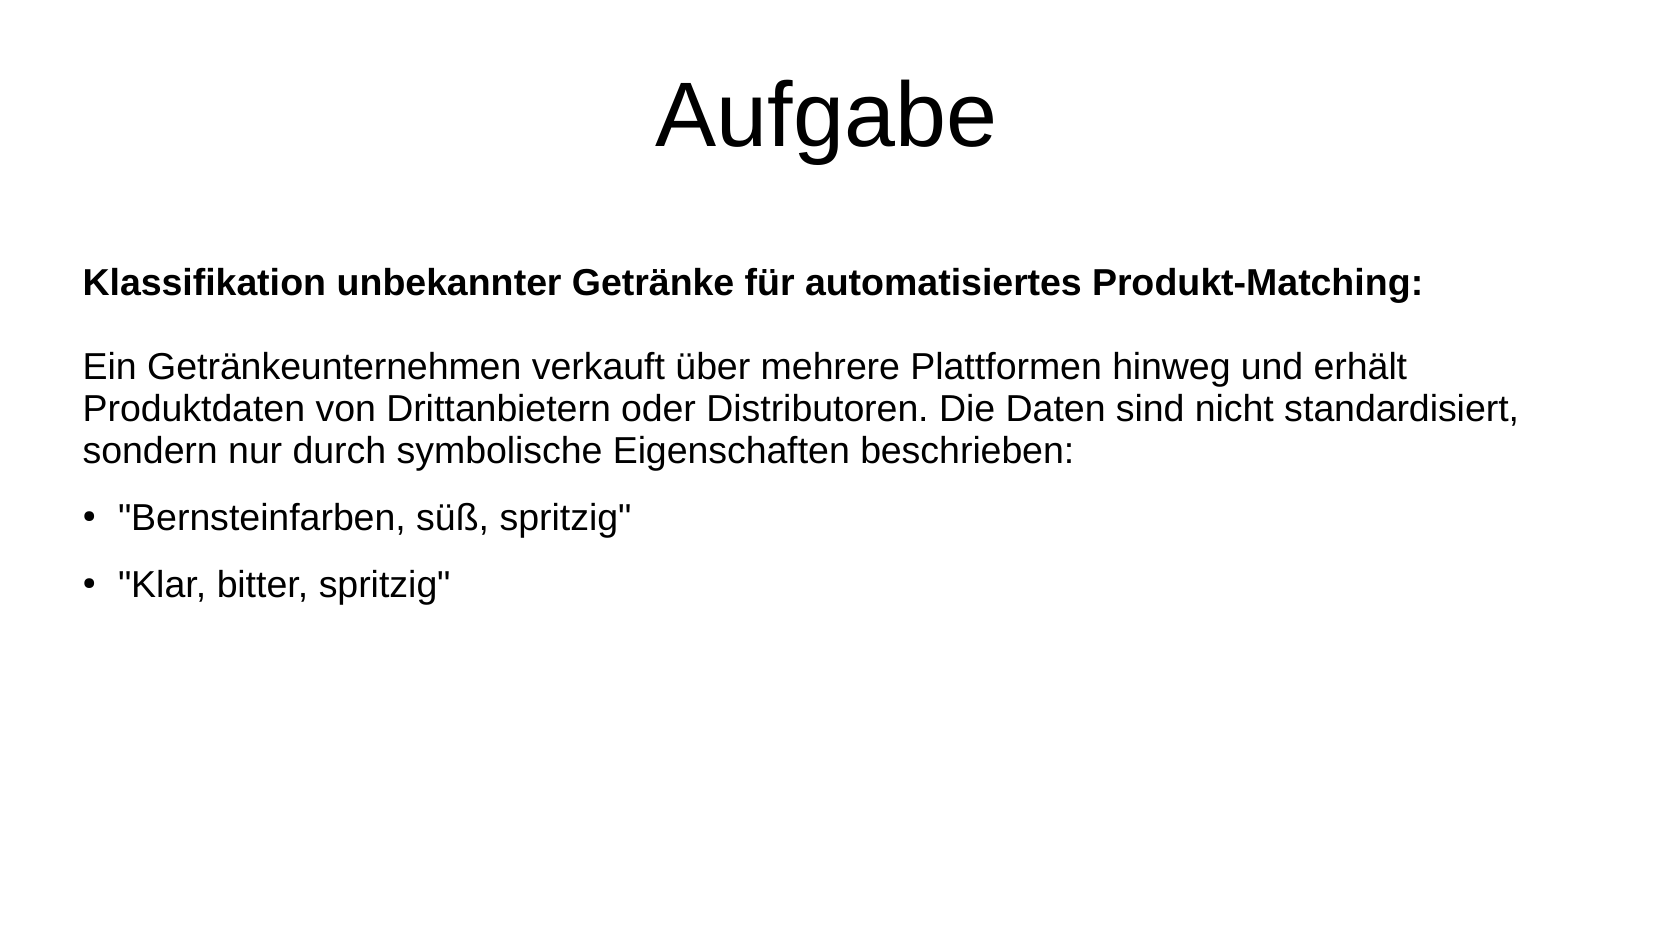

# Aufgabe
Klassifikation unbekannter Getränke für automatisiertes Produkt-Matching:
Ein Getränkeunternehmen verkauft über mehrere Plattformen hinweg und erhält Produktdaten von Drittanbietern oder Distributoren. Die Daten sind nicht standardisiert, sondern nur durch symbolische Eigenschaften beschrieben:
"Bernsteinfarben, süß, spritzig"
"Klar, bitter, spritzig"